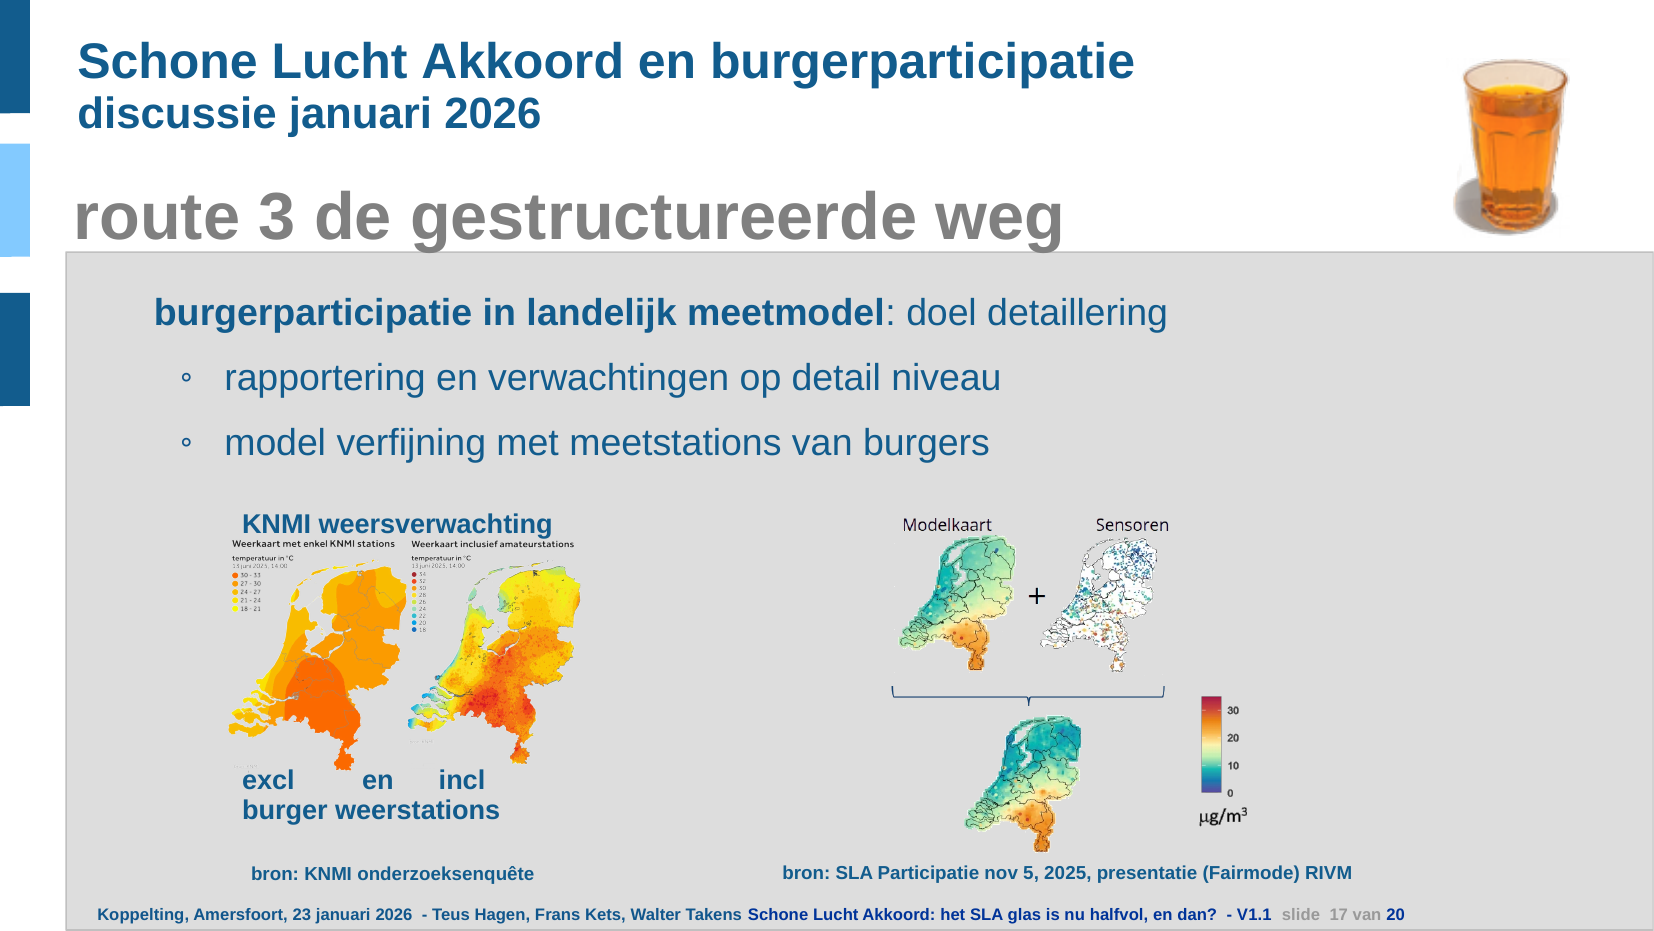

# Schone Lucht Akkoord en burgerparticipatie
discussie januari 2026
route 3 de gestructureerde weg
burgerparticipatie in landelijk meetmodel: doel detaillering
rapportering en verwachtingen op detail niveau
model verfijning met meetstations van burgers
KNMI weersverwachting
excl en incl
burger weerstations
bron: SLA Participatie nov 5, 2025, presentatie (Fairmode) RIVM
bron: KNMI onderzoeksenquête